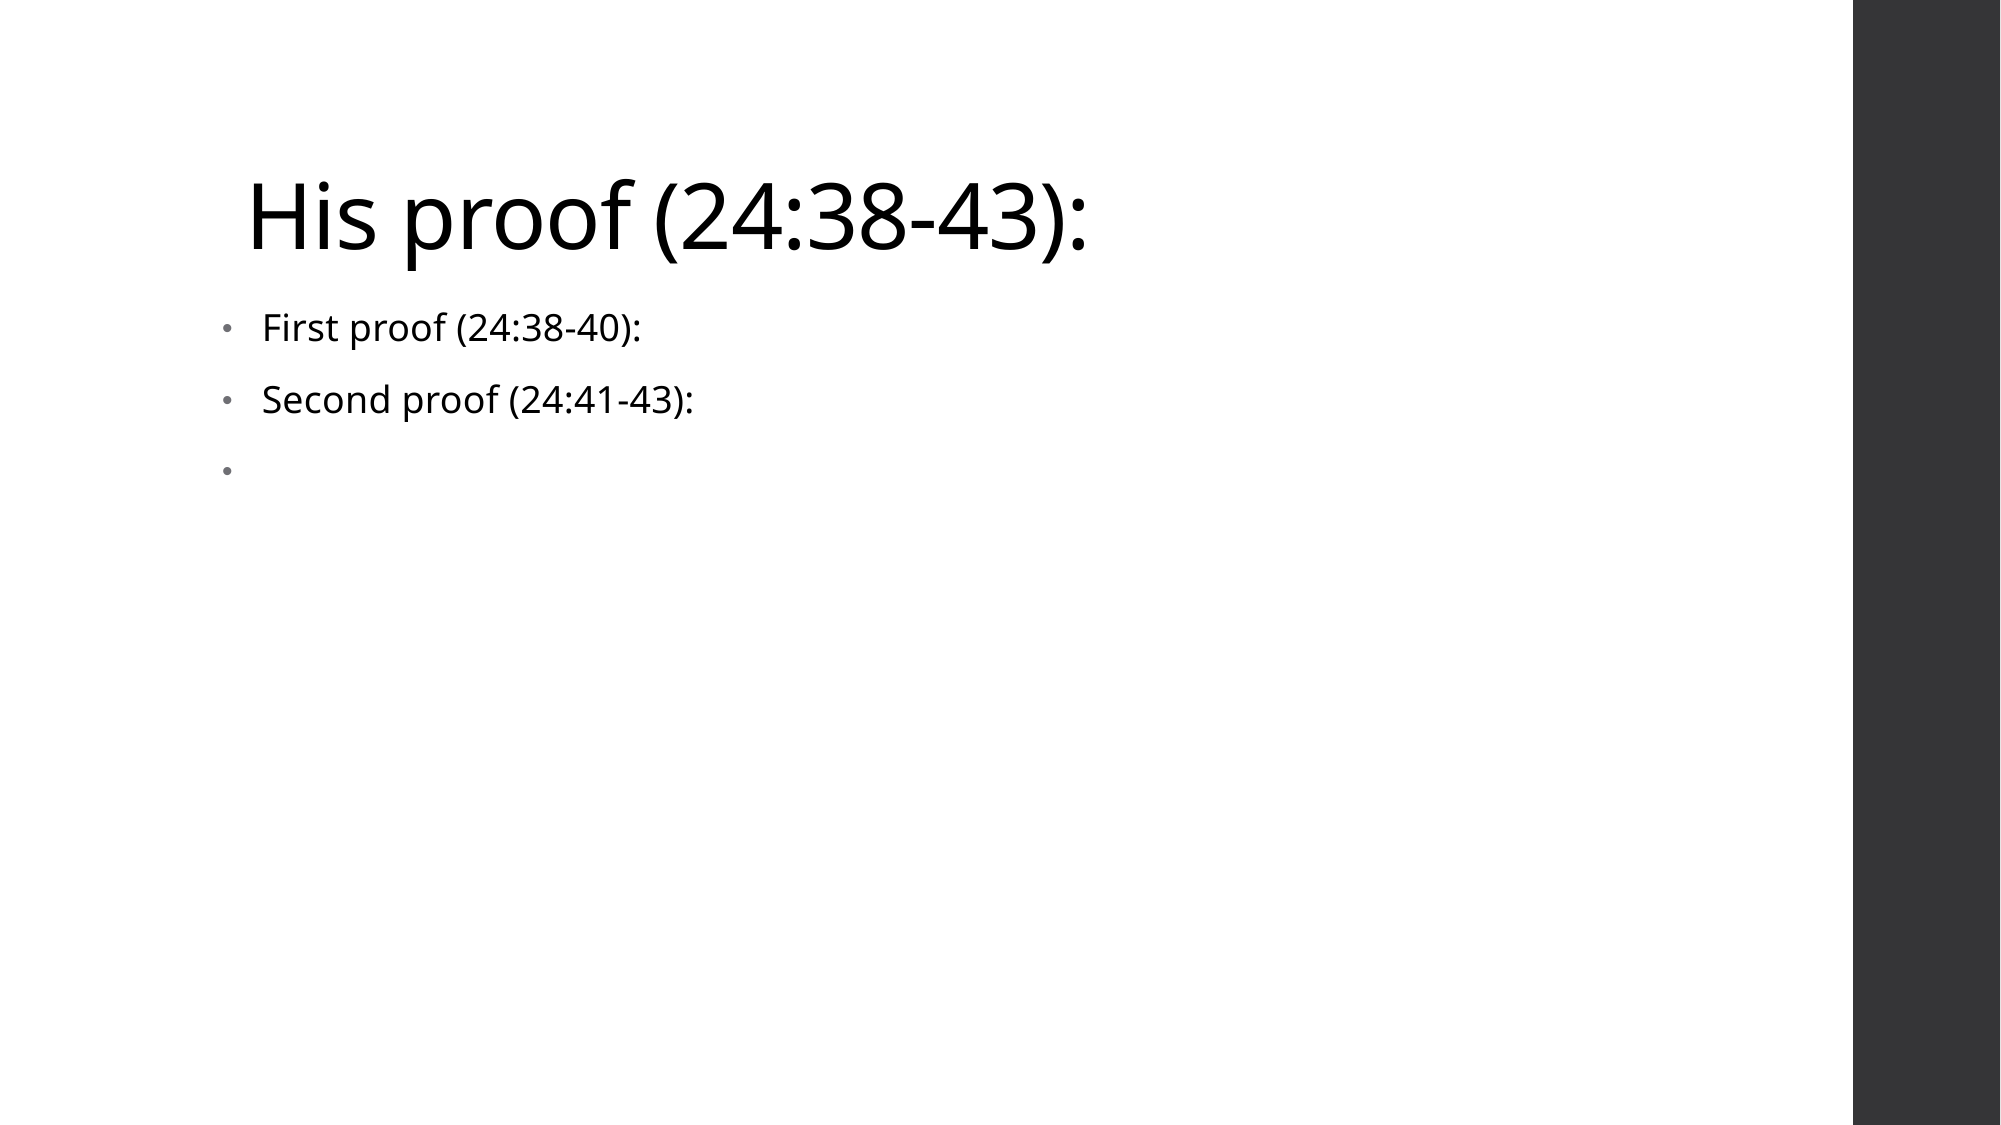

# His proof (24:38-43):
 First proof (24:38-40):
 Second proof (24:41-43):